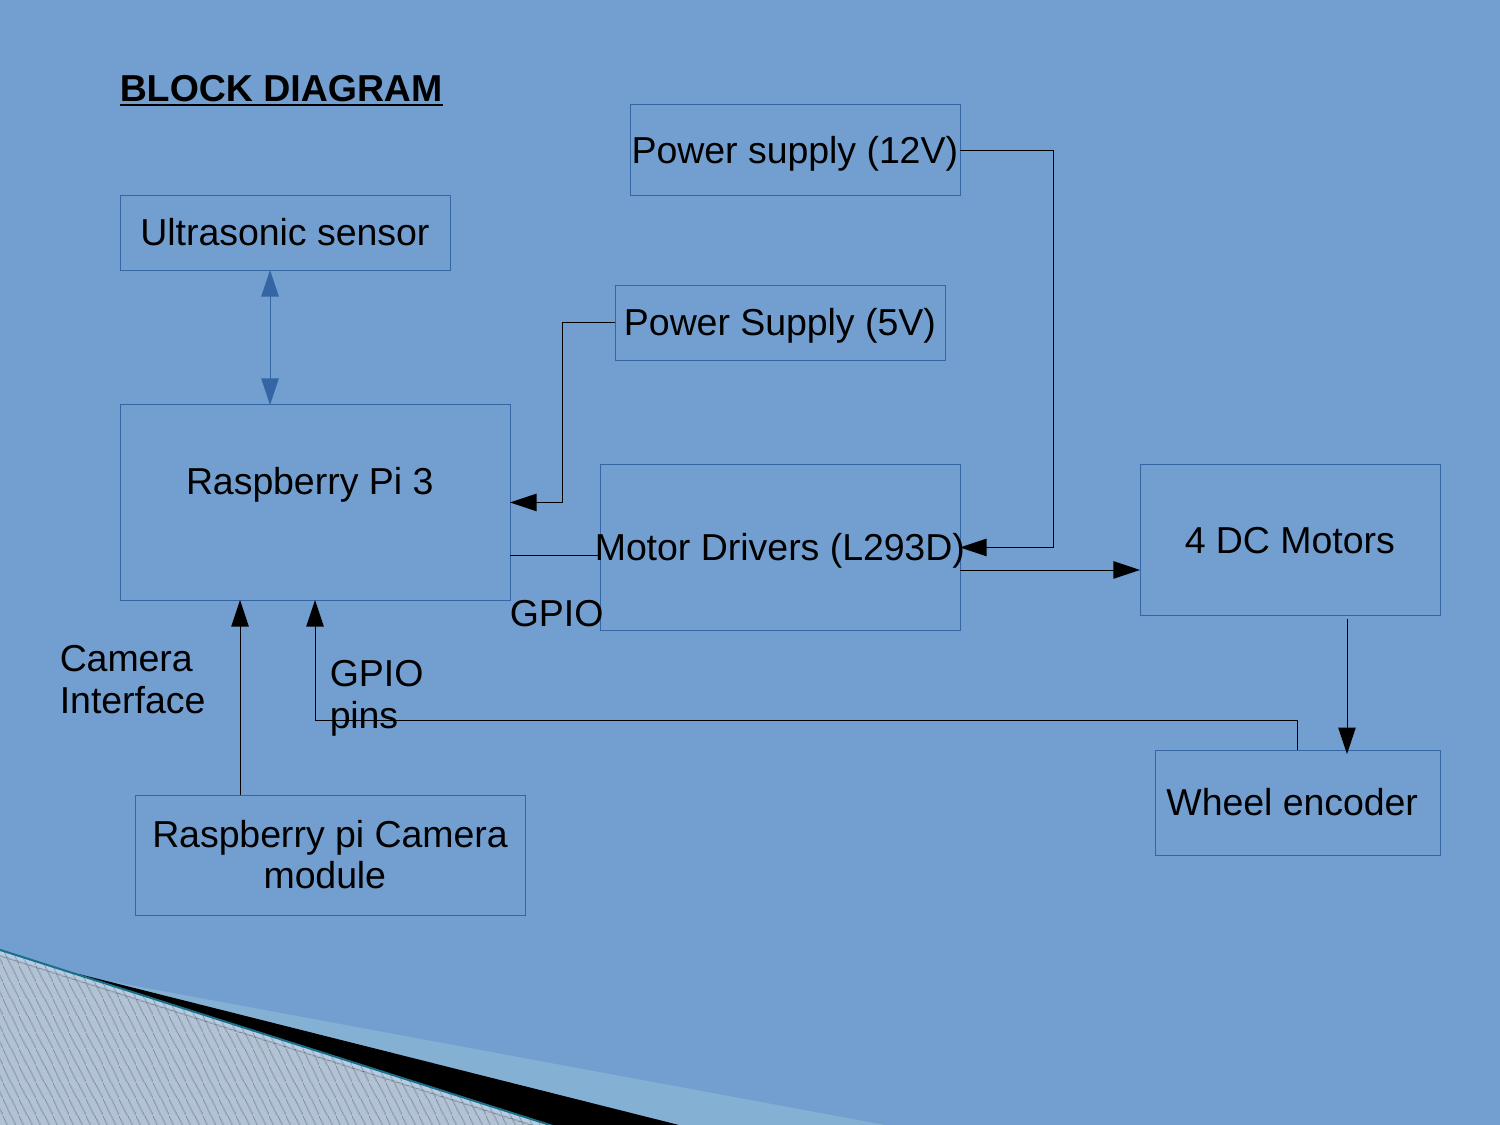

BLOCK DIAGRAM
Power supply (12V)
Ultrasonic sensor
Power Supply (5V)
Raspberry Pi 3
Motor Drivers (L293D)
4 DC Motors
GPIO
Camera
Interface
GPIO pins
Wheel encoder
Raspberry pi Camera
module